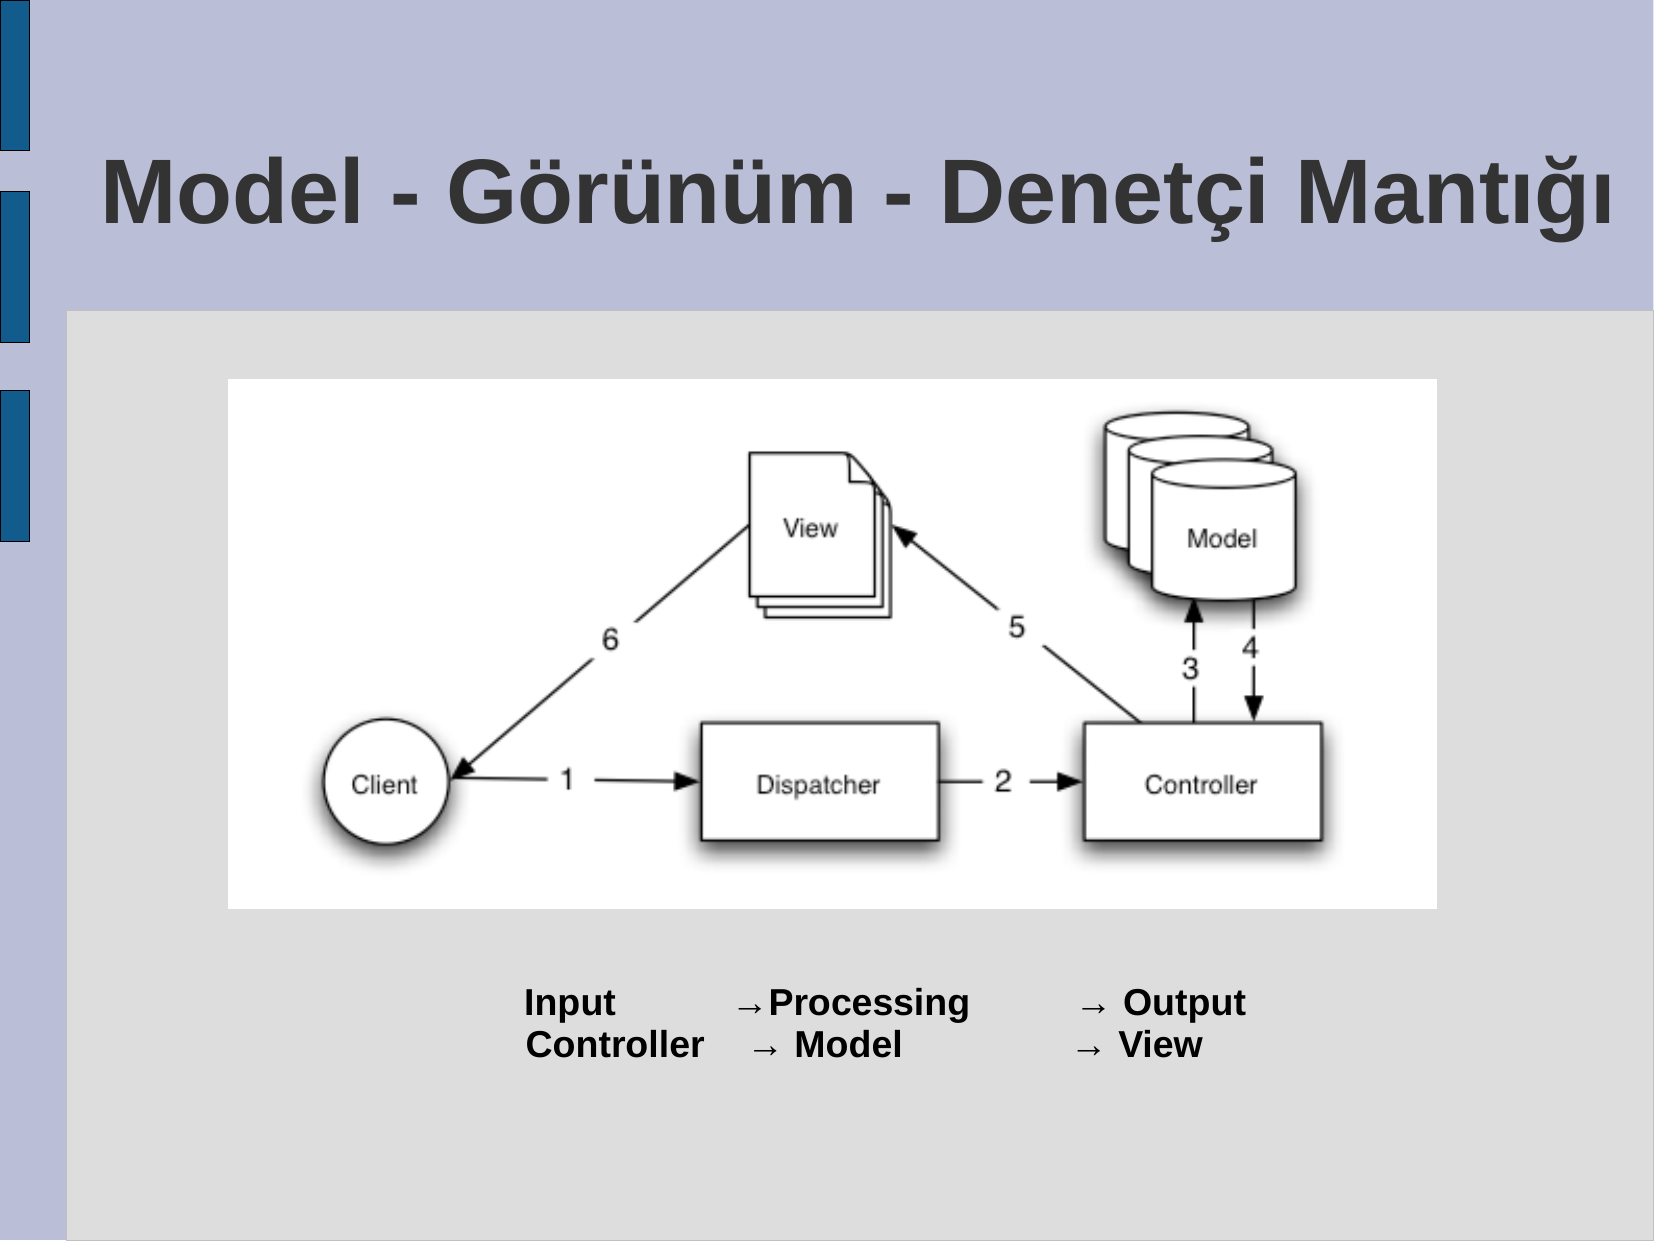

# Model - Görünüm - Denetçi Mantığı
Input →Processing → Output
Controller → Model → View